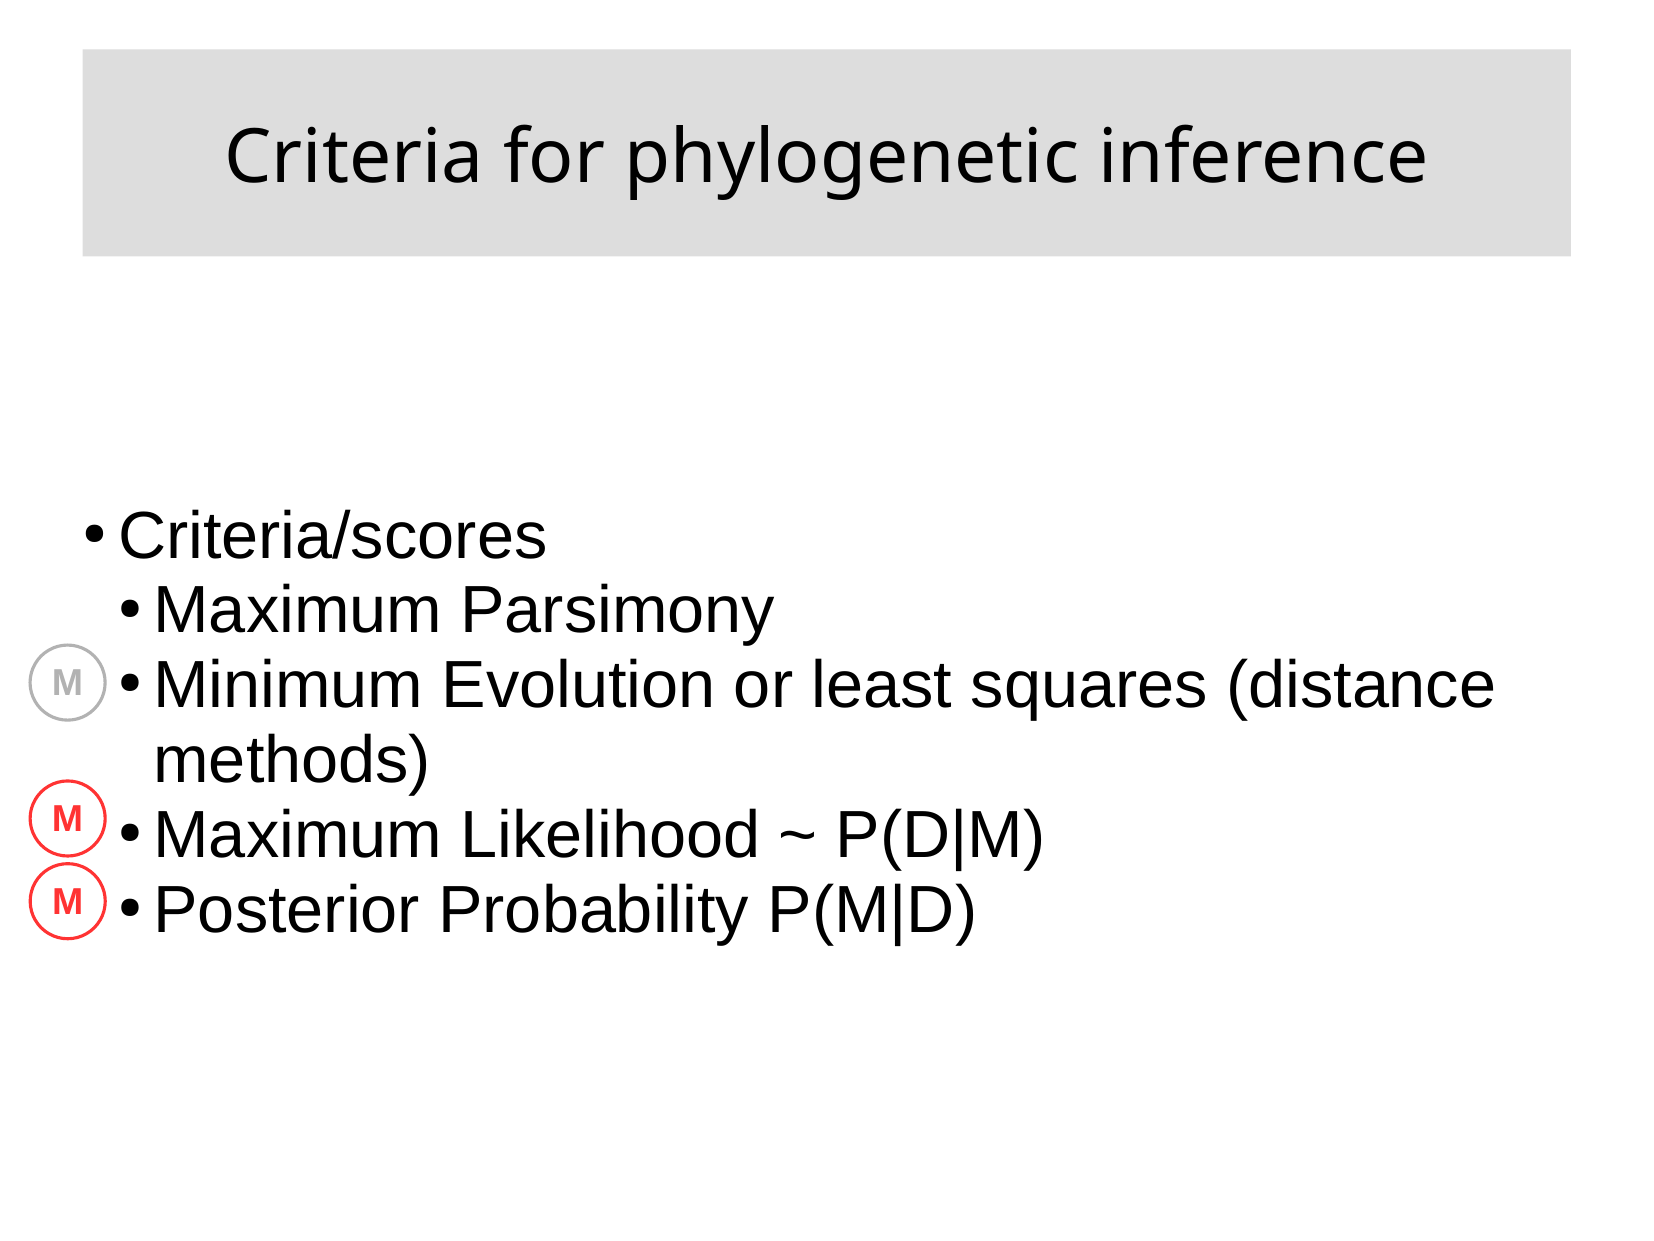

# Criteria for phylogenetic inference
Criteria/scores
Maximum Parsimony
Minimum Evolution or least squares (distance methods)
Maximum Likelihood ~ P(D|M)
Posterior Probability P(M|D)
M
M
M